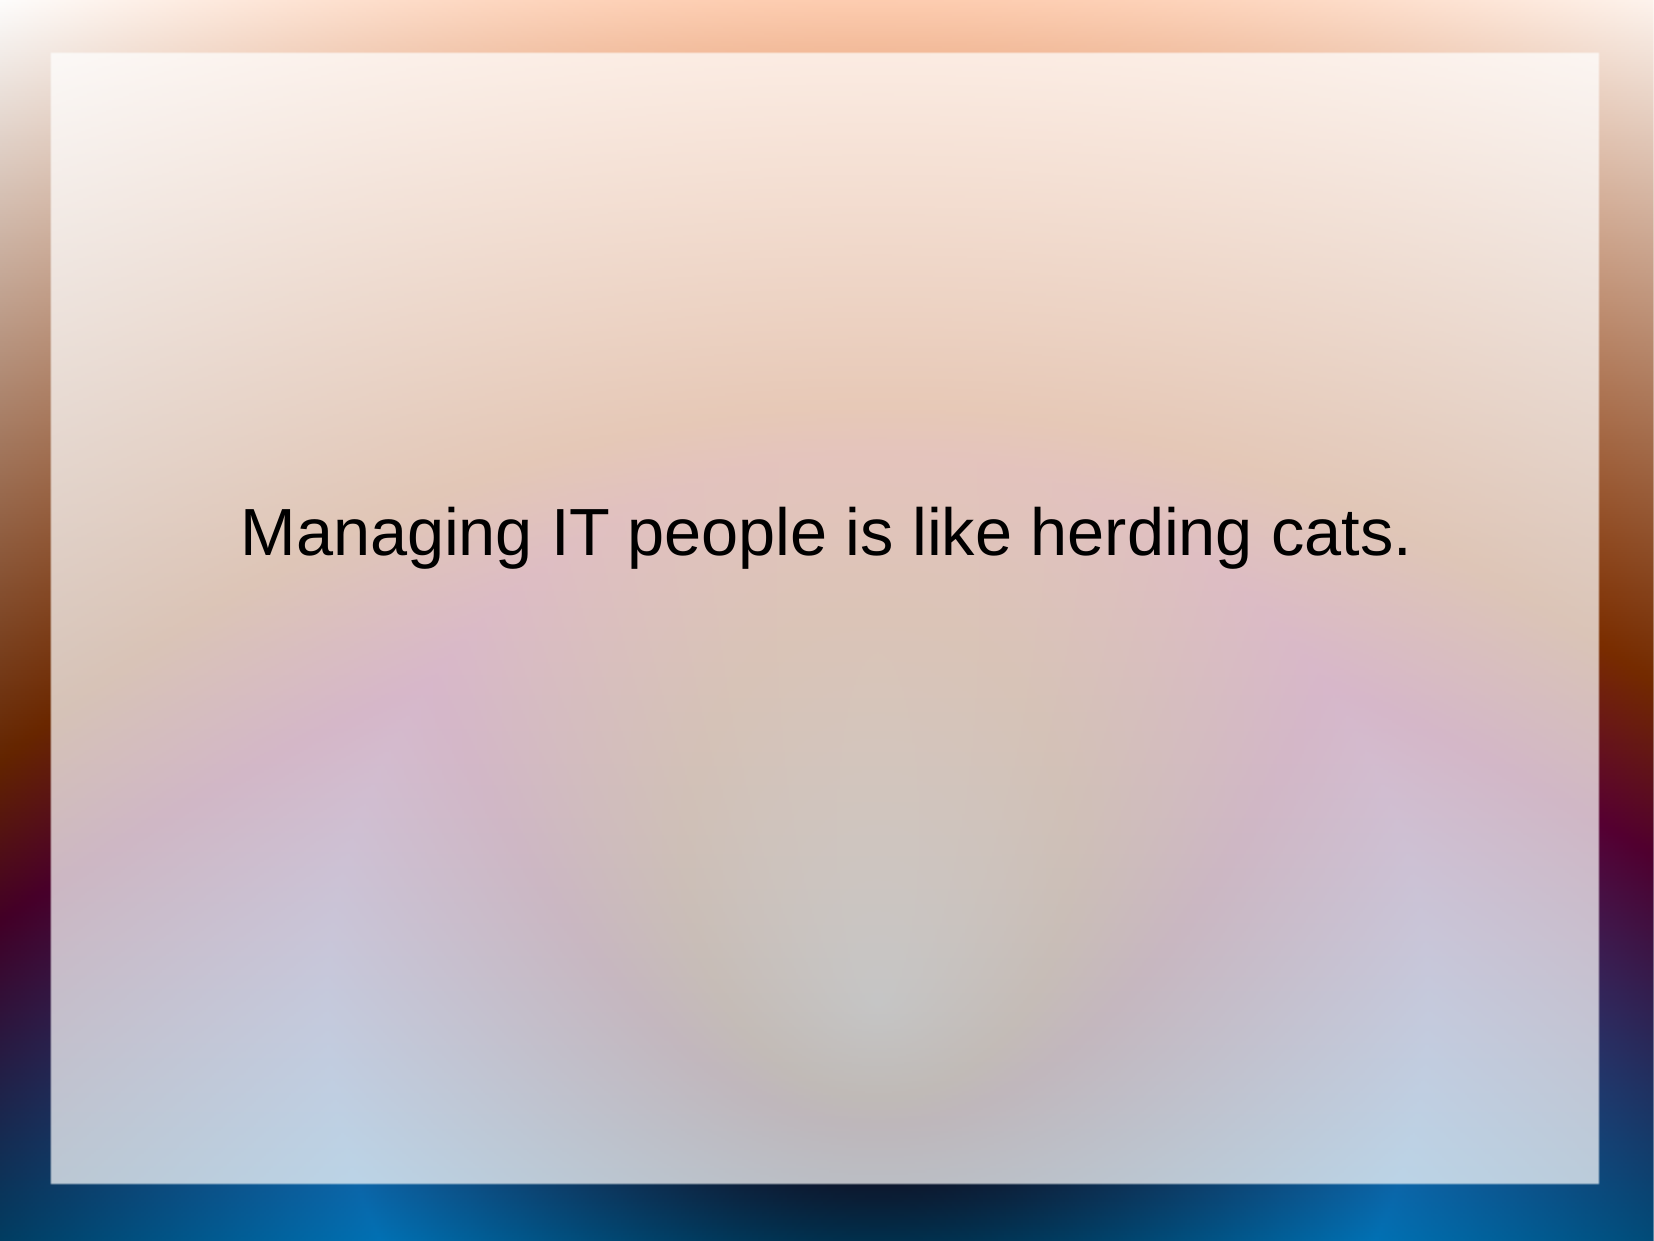

# Managing IT people is like herding cats.